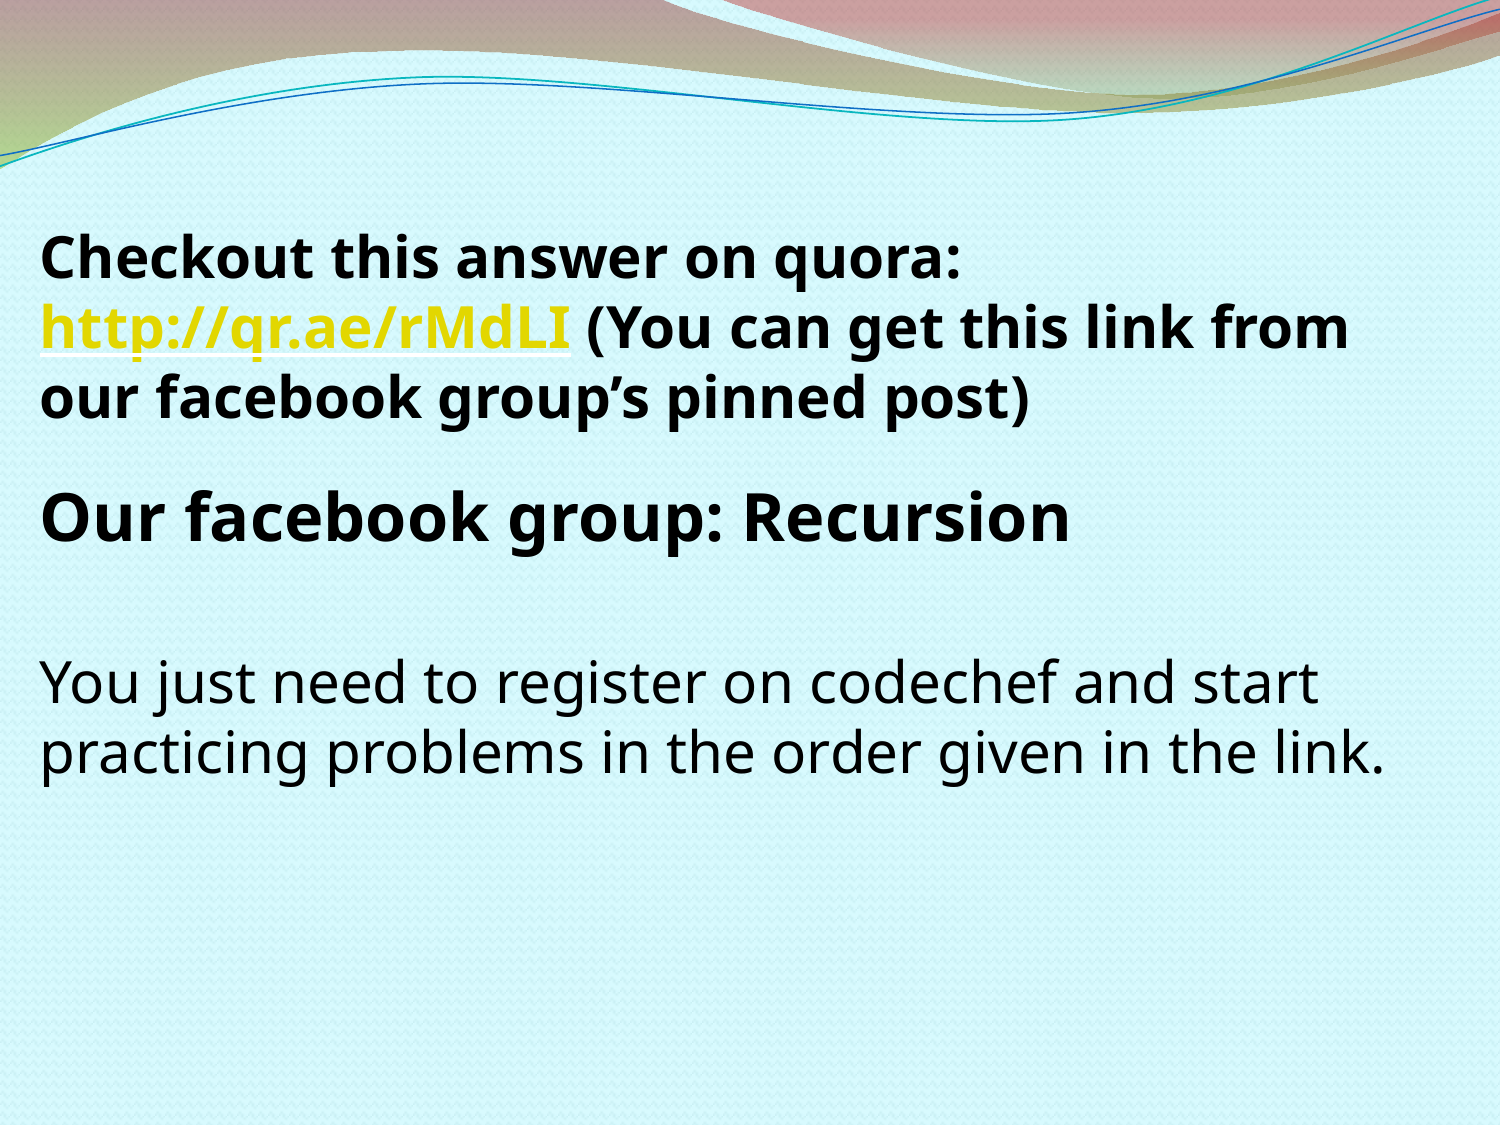

Checkout this answer on quora: http://qr.ae/rMdLI (You can get this link from our facebook group’s pinned post)
Our facebook group: Recursion
You just need to register on codechef and start practicing problems in the order given in the link.